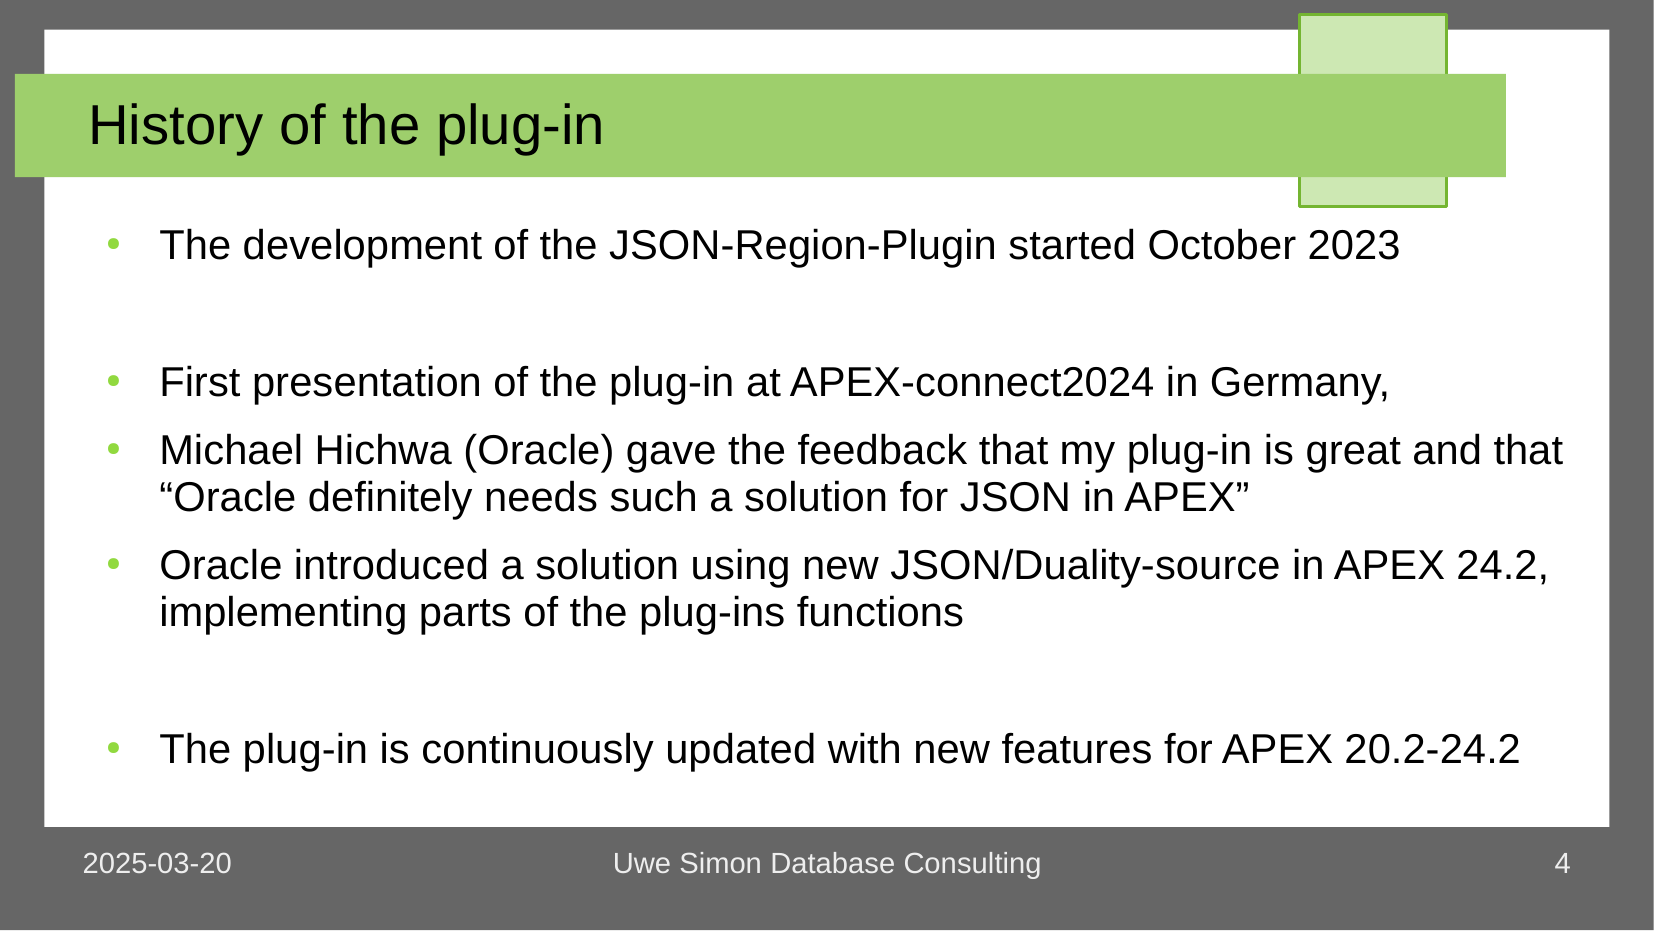

# History of the plug-in
The development of the JSON-Region-Plugin started October 2023
First presentation of the plug-in at APEX-connect2024 in Germany,
Michael Hichwa (Oracle) gave the feedback that my plug-in is great and that
“Oracle definitely needs such a solution for JSON in APEX”
Oracle introduced a solution using new JSON/Duality-source in APEX 24.2, implementing parts of the plug-ins functions
The plug-in is continuously updated with new features for APEX 20.2-24.2
2024-04-24
Uwe Simon Database Consulting
4